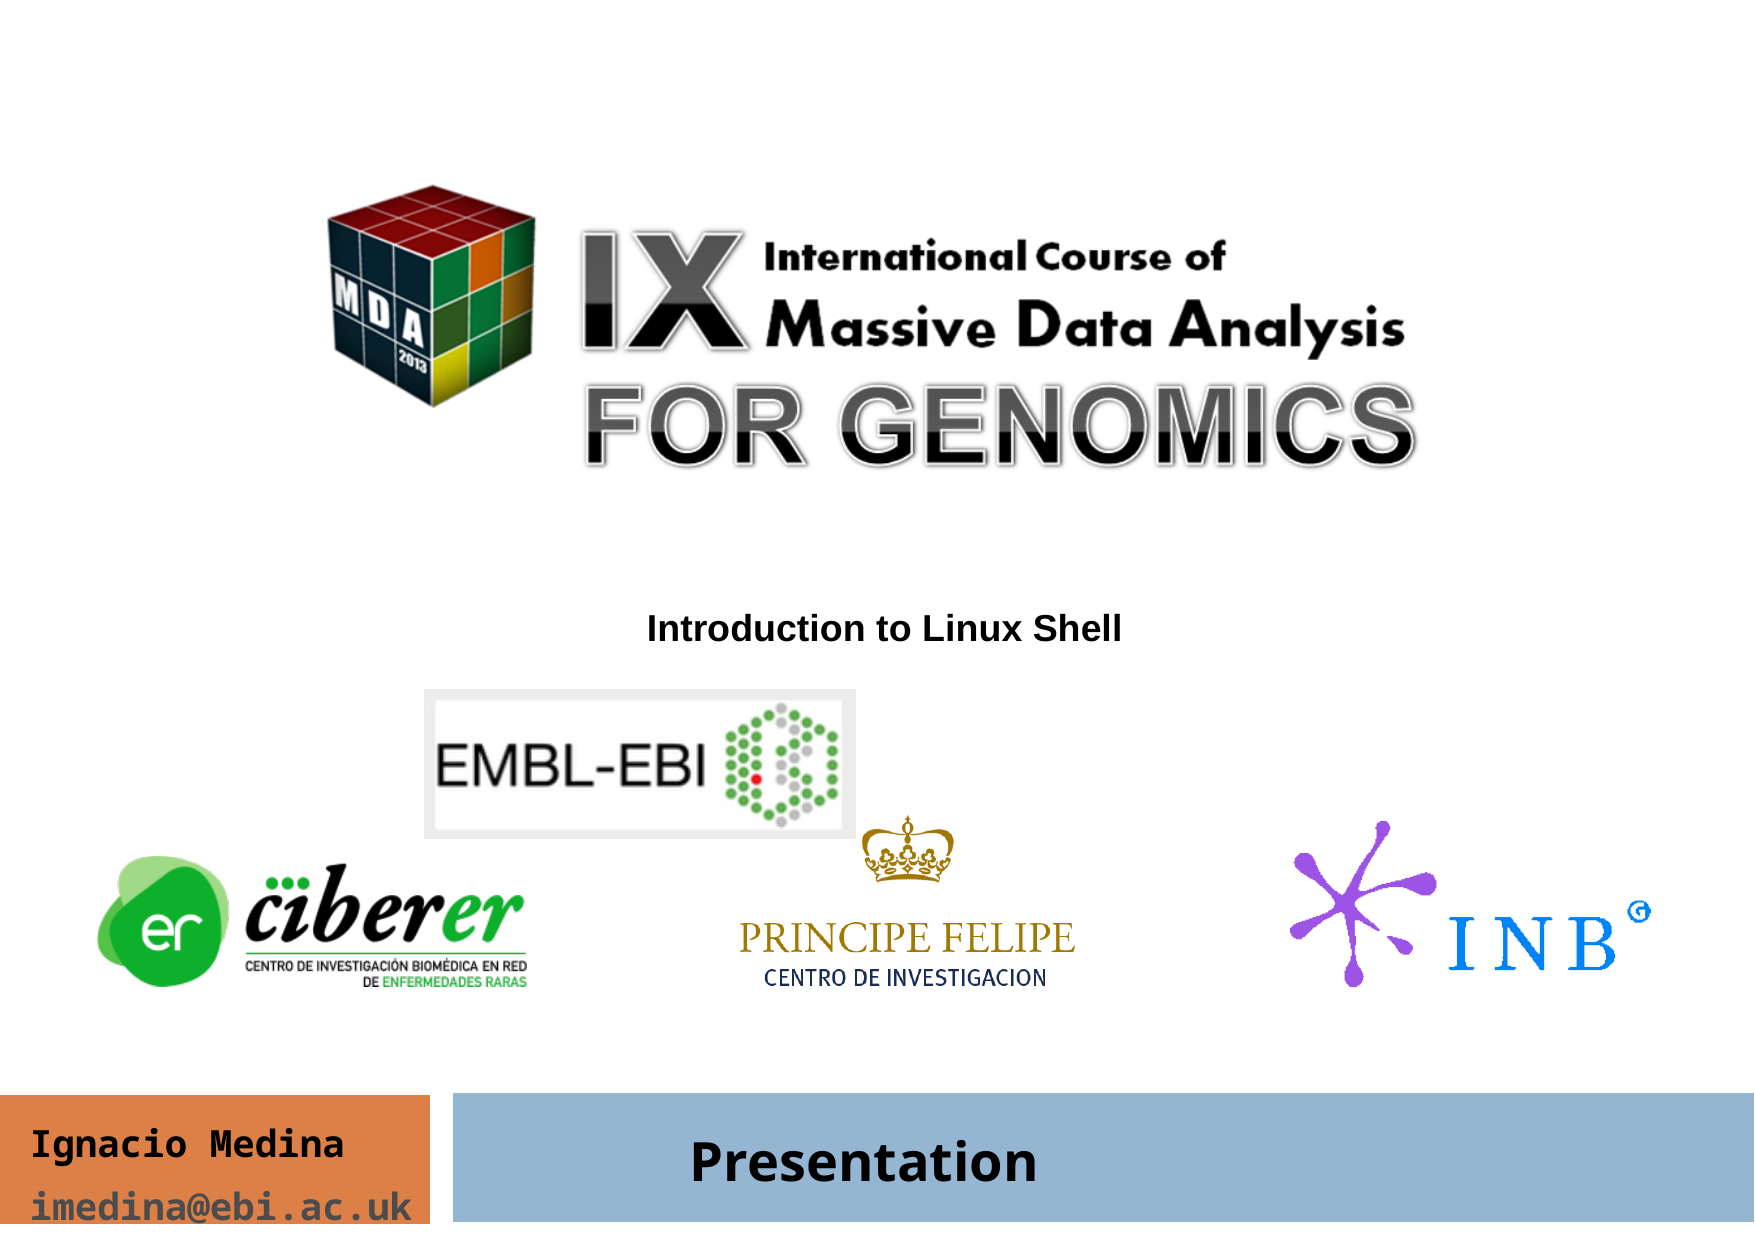

Introduction to Linux Shell
Ignacio Medina
imedina@ebi.ac.uk
Presentation